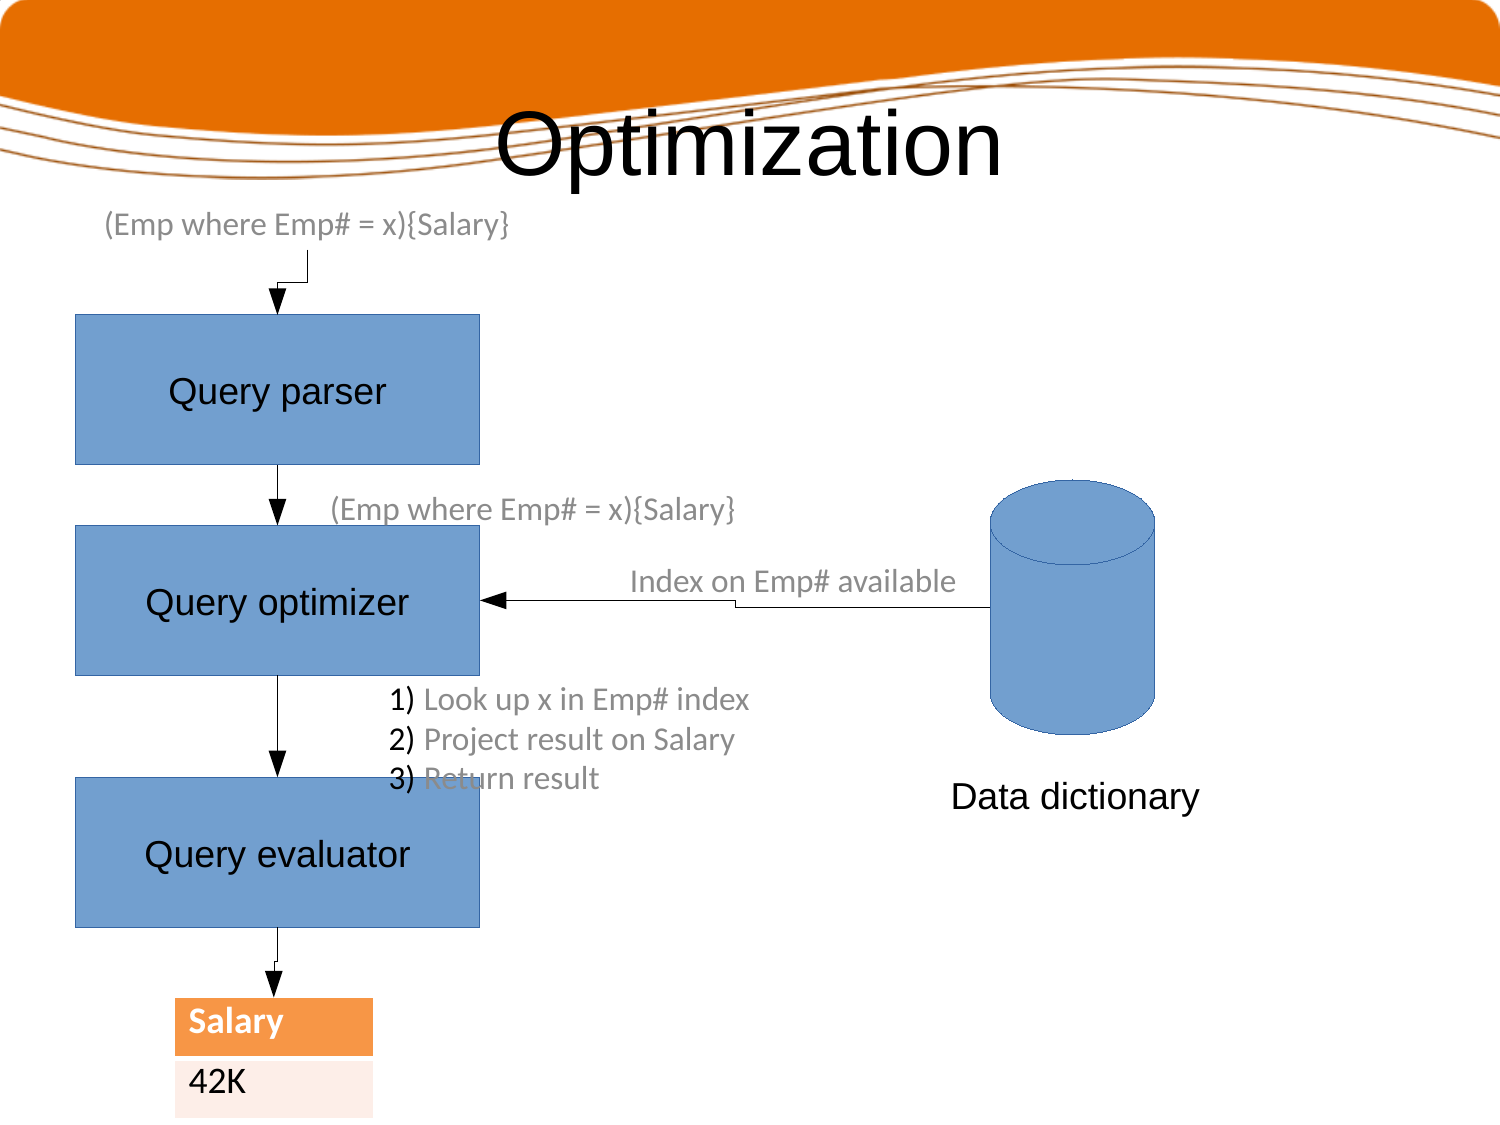

Optimization
(Emp where Emp# = x){Salary}
Query parser
(Emp where Emp# = x){Salary}
Query optimizer
Index on Emp# available
Look up x in Emp# index
Project result on Salary
Return result
Data dictionary
Query evaluator
| Salary |
| --- |
| 42K |